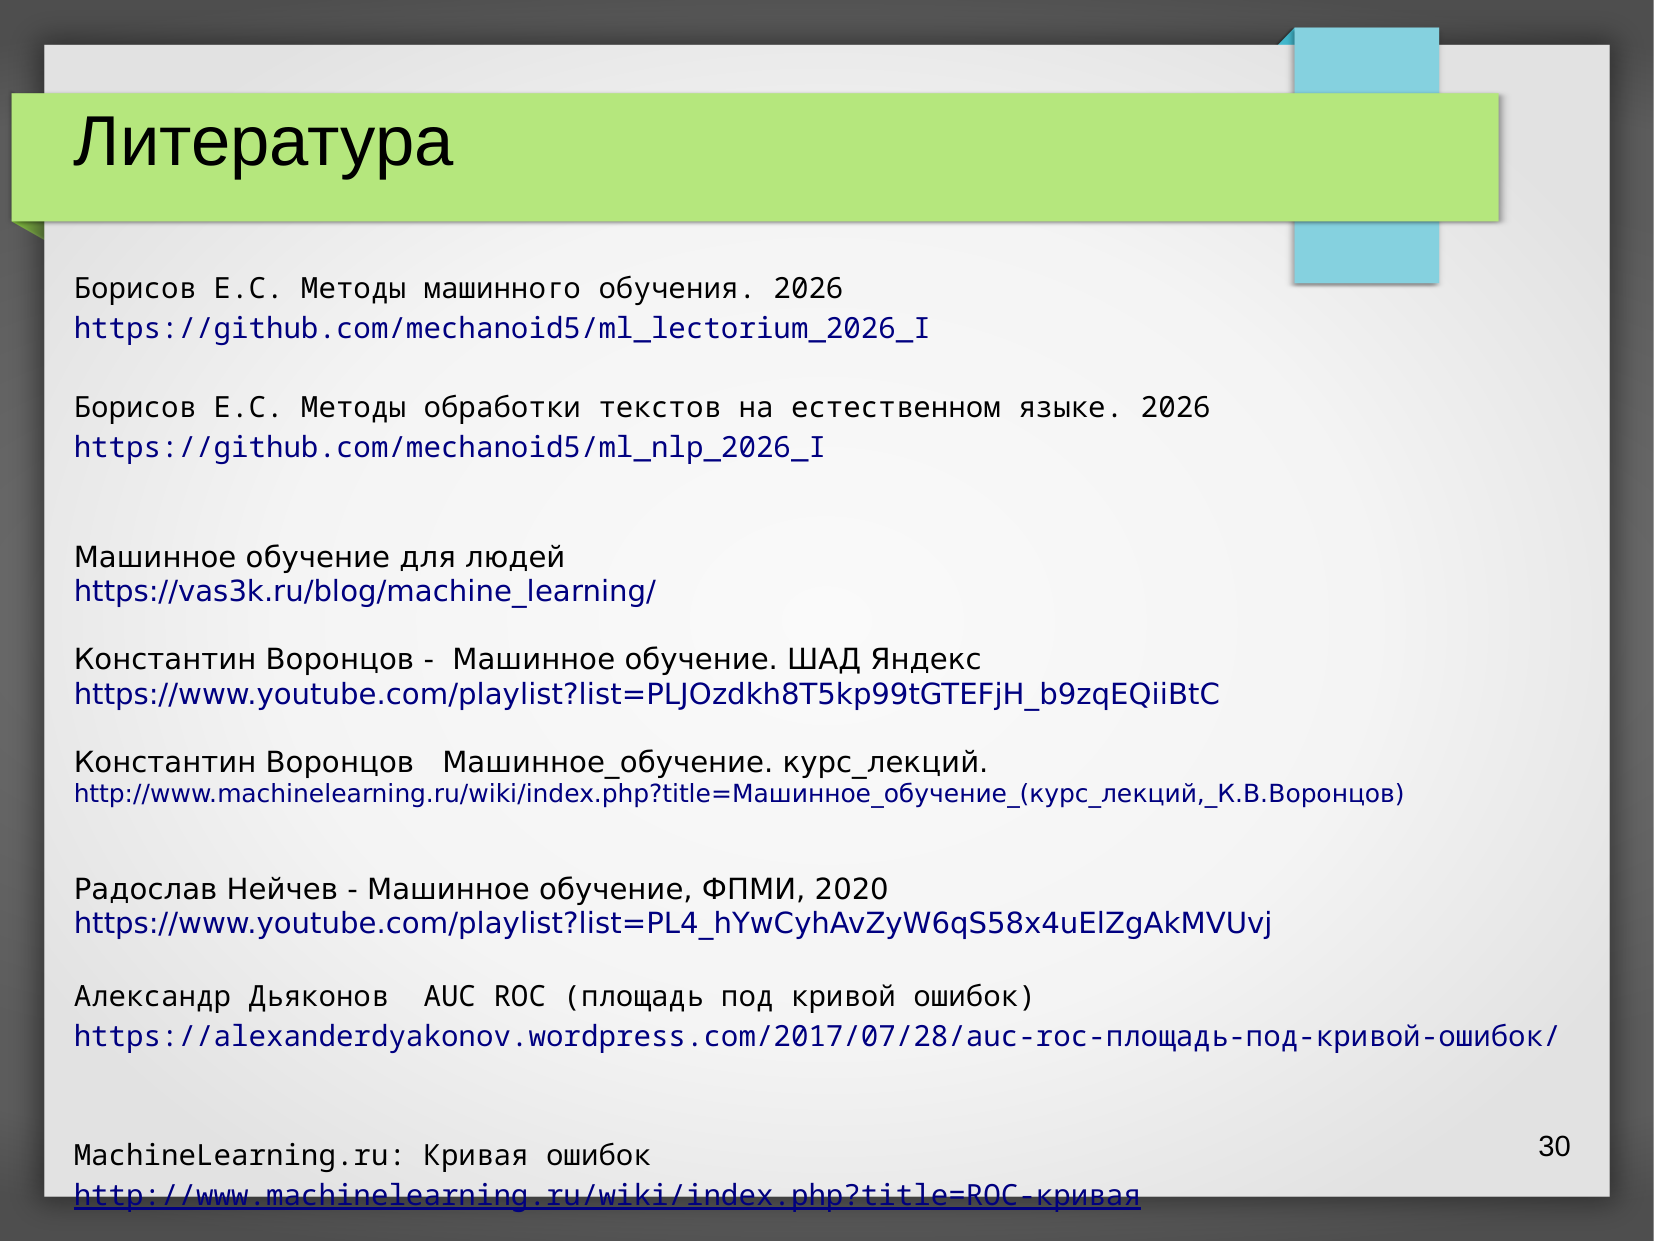

Литература
Борисов Е.С. Методы машинного обучения. 2026
https://github.com/mechanoid5/ml_lectorium_2026_I
Борисов Е.С. Методы обработки текстов на естественном языке. 2026
https://github.com/mechanoid5/ml_nlp_2026_I
Машинное обучение для людей
https://vas3k.ru/blog/machine_learning/
Константин Воронцов - Машинное обучение. ШАД Яндекс
https://www.youtube.com/playlist?list=PLJOzdkh8T5kp99tGTEFjH_b9zqEQiiBtC
Константин Воронцов Машинное_обучение. курс_лекций.
http://www.machinelearning.ru/wiki/index.php?title=Машинное_обучение_(курс_лекций,_К.В.Воронцов)
Радослав Нейчев - Машинное обучение, ФПМИ, 2020
https://www.youtube.com/playlist?list=PL4_hYwCyhAvZyW6qS58x4uElZgAkMVUvj
Александр Дьяконов AUC ROC (площадь под кривой ошибок)
https://alexanderdyakonov.wordpress.com/2017/07/28/auc-roc-площадь-под-кривой-ошибок/
MachineLearning.ru: Кривая ошибок
http://www.machinelearning.ru/wiki/index.php?title=ROC-кривая
30